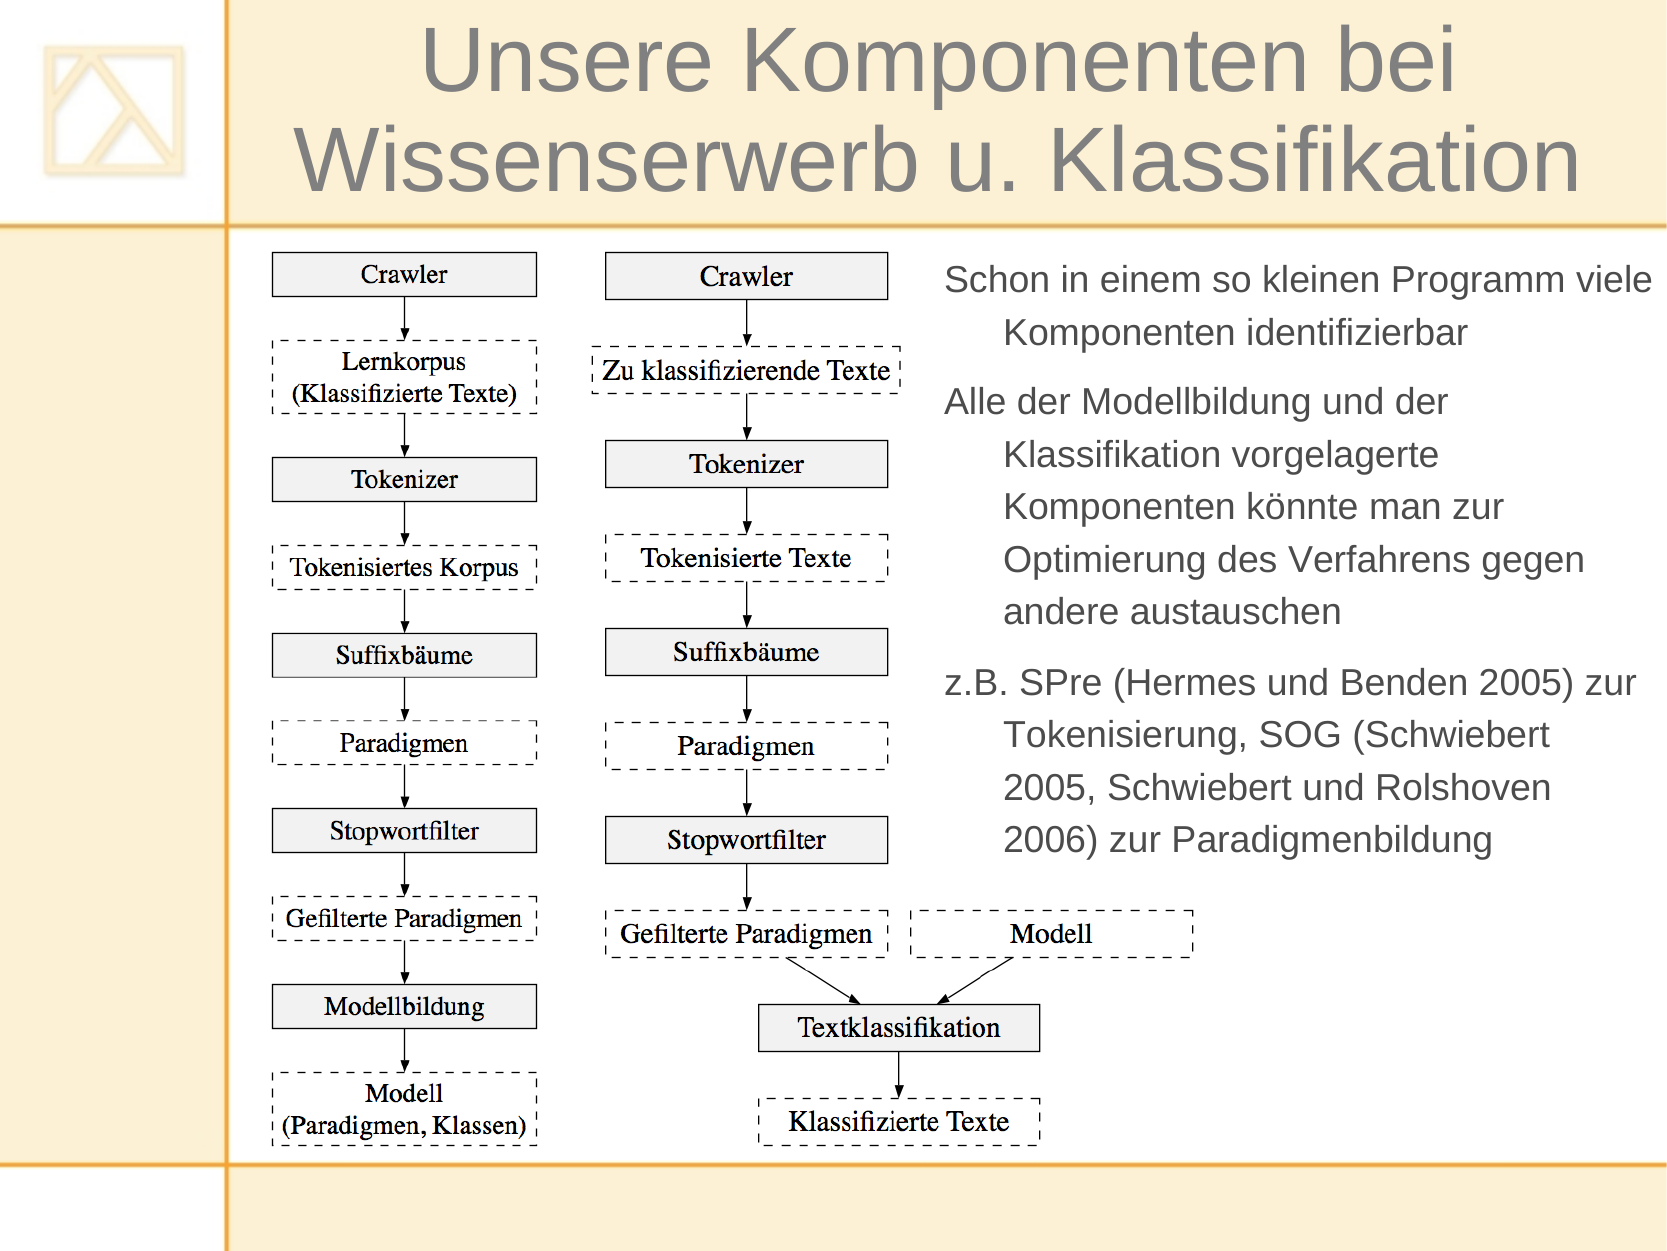

# Unsere Komponenten bei Wissenserwerb u. Klassifikation
Schon in einem so kleinen Programm viele Komponenten identifizierbar
Alle der Modellbildung und der Klassifikation vorgelagerte Komponenten könnte man zur Optimierung des Verfahrens gegen andere austauschen
z.B. SPre (Hermes und Benden 2005) zur Tokenisierung, SOG (Schwiebert 2005, Schwiebert und Rolshoven 2006) zur Paradigmenbildung